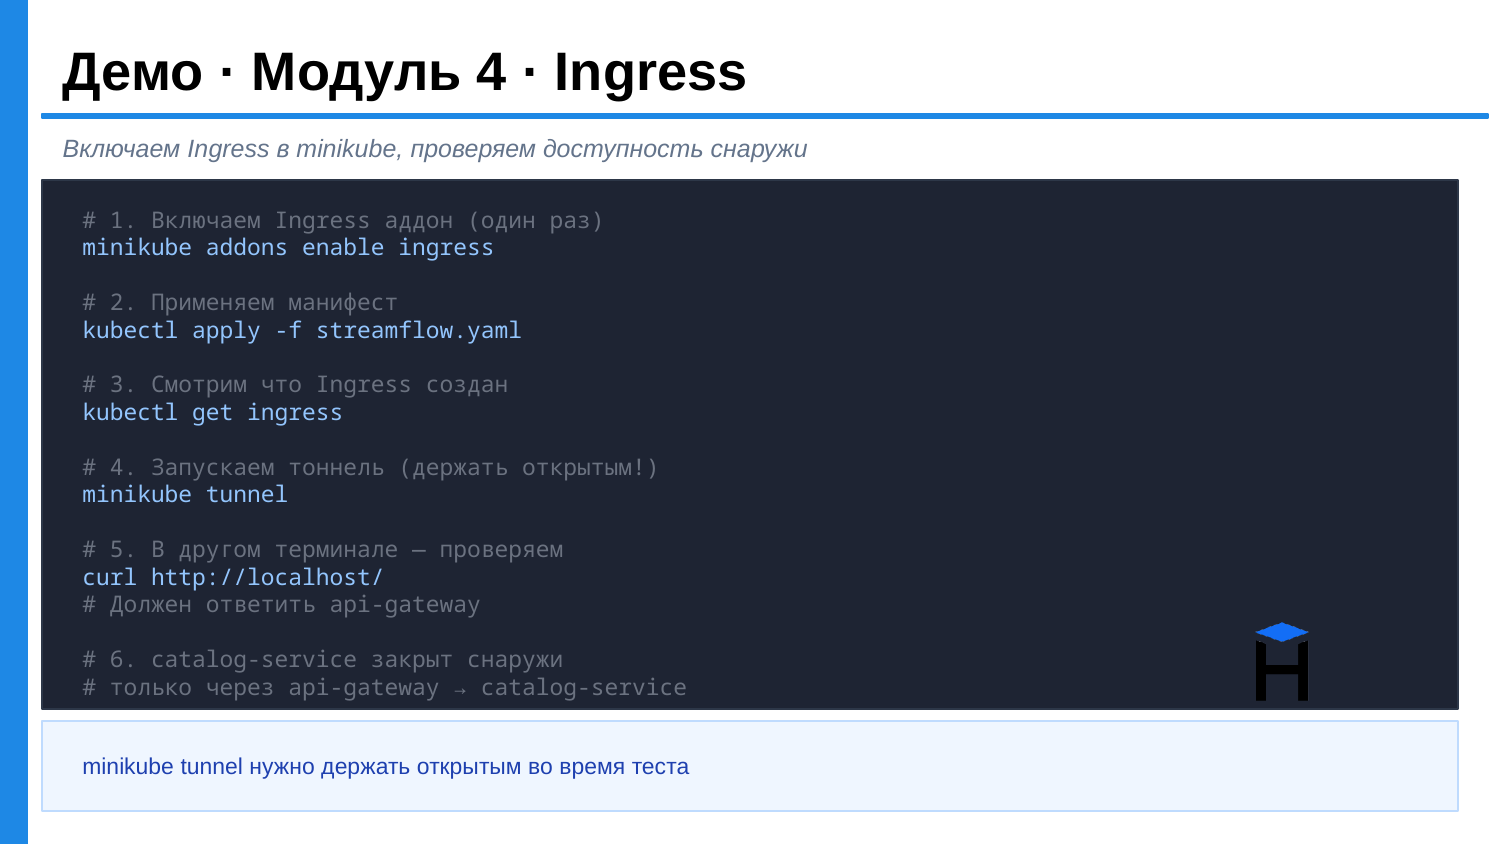

Демо · Модуль 4 · Ingress
Включаем Ingress в minikube, проверяем доступность снаружи
# 1. Включаем Ingress аддон (один раз)
minikube addons enable ingress
# 2. Применяем манифест
kubectl apply -f streamflow.yaml
# 3. Смотрим что Ingress создан
kubectl get ingress
# 4. Запускаем тоннель (держать открытым!)
minikube tunnel
# 5. В другом терминале — проверяем
curl http://localhost/
# Должен ответить api-gateway
# 6. catalog-service закрыт снаружи
# только через api-gateway → catalog-service
minikube tunnel нужно держать открытым во время теста